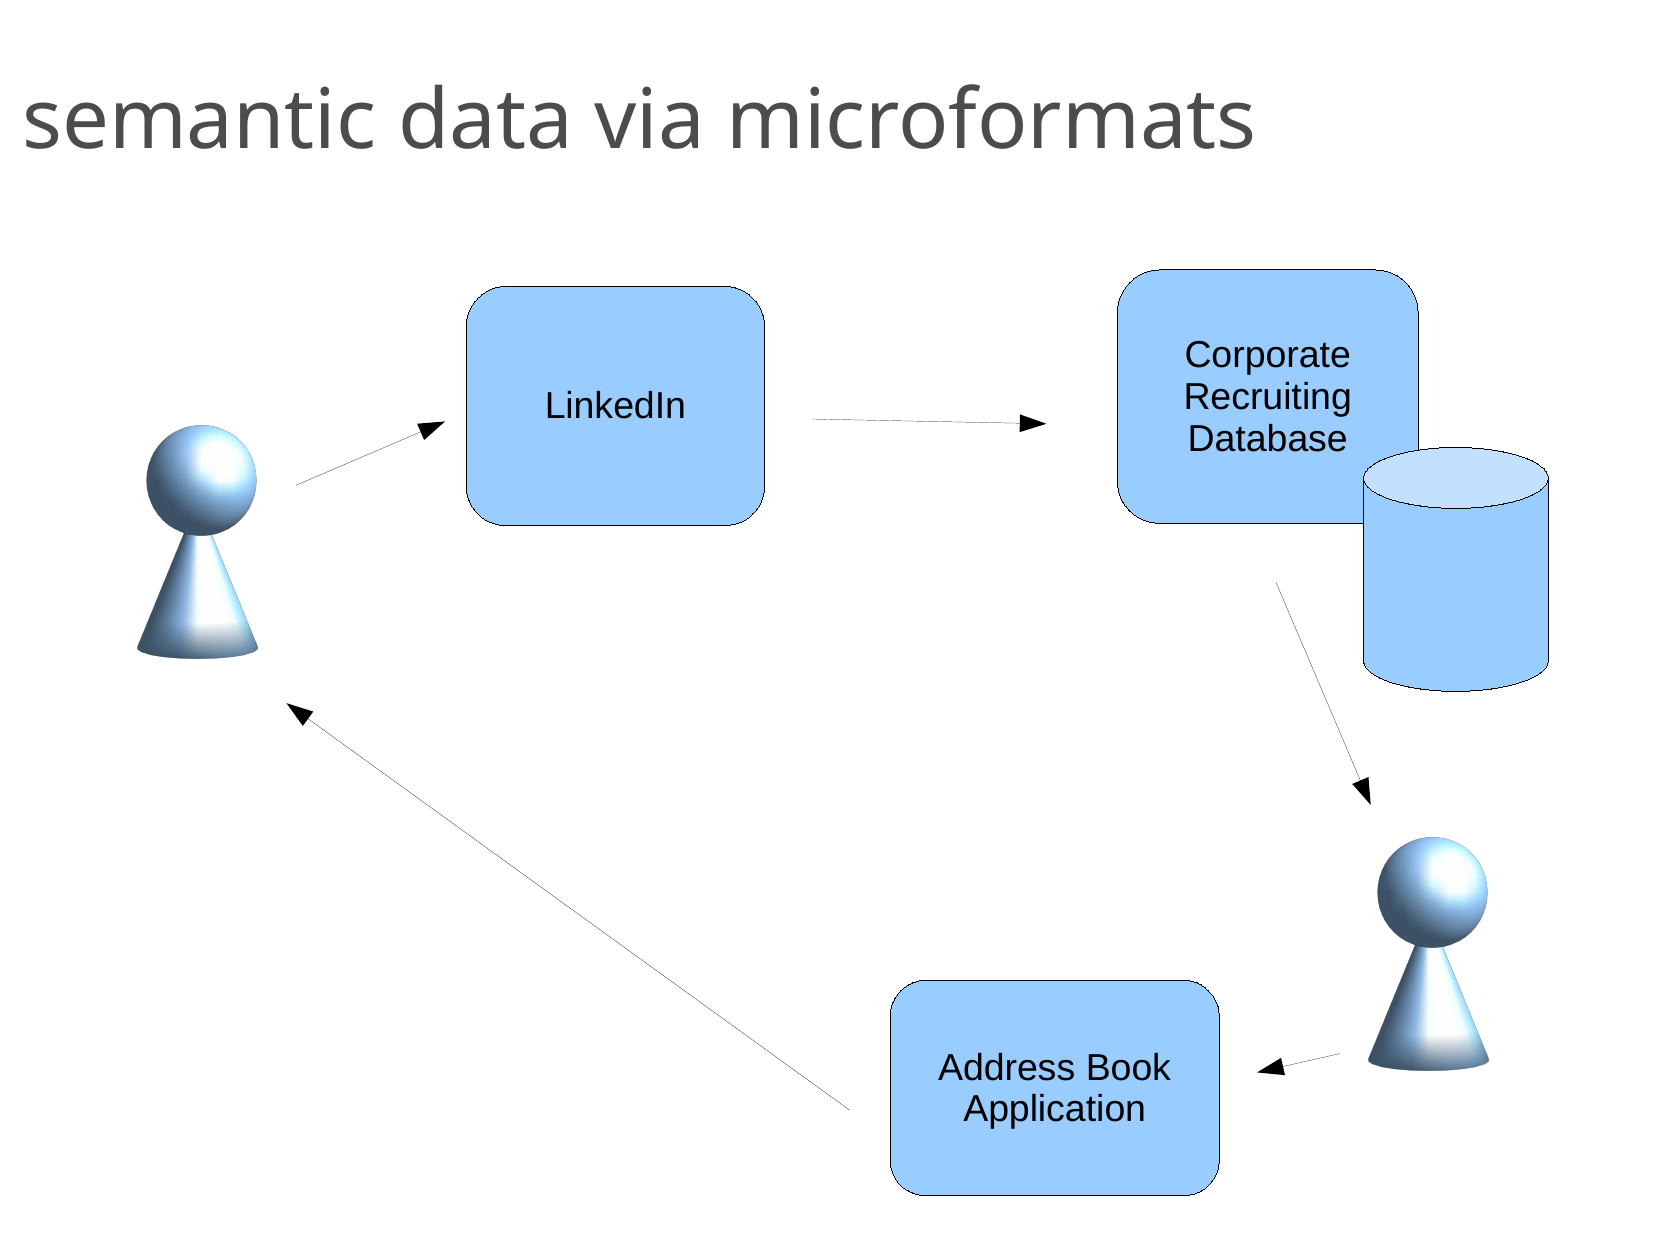

# semantic data via microformats
Corporate
Recruiting
Database
LinkedIn
Address Book
Application